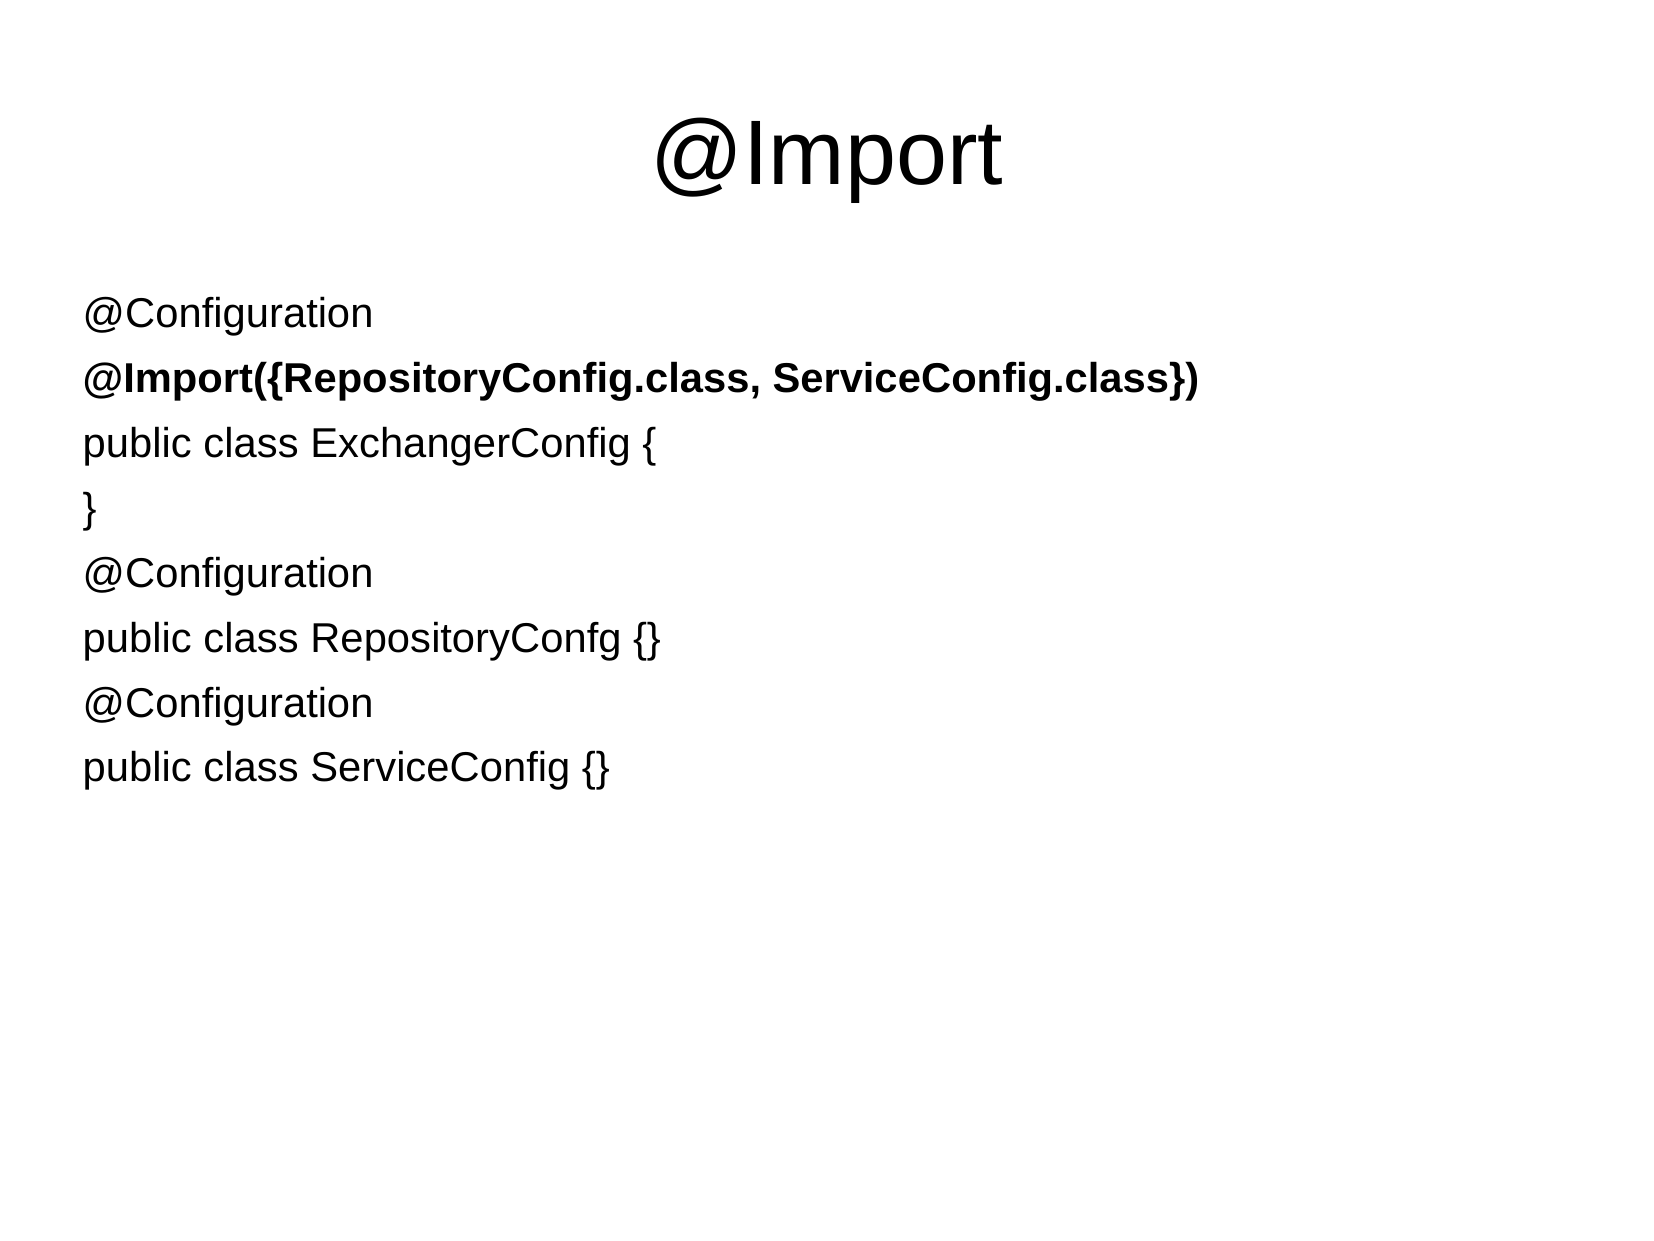

# @Import
@Configuration
@Import({RepositoryConfig.class, ServiceConfig.class})
public class ExchangerConfig {
}
@Configuration
public class RepositoryConfg {}
@Configuration
public class ServiceConfig {}